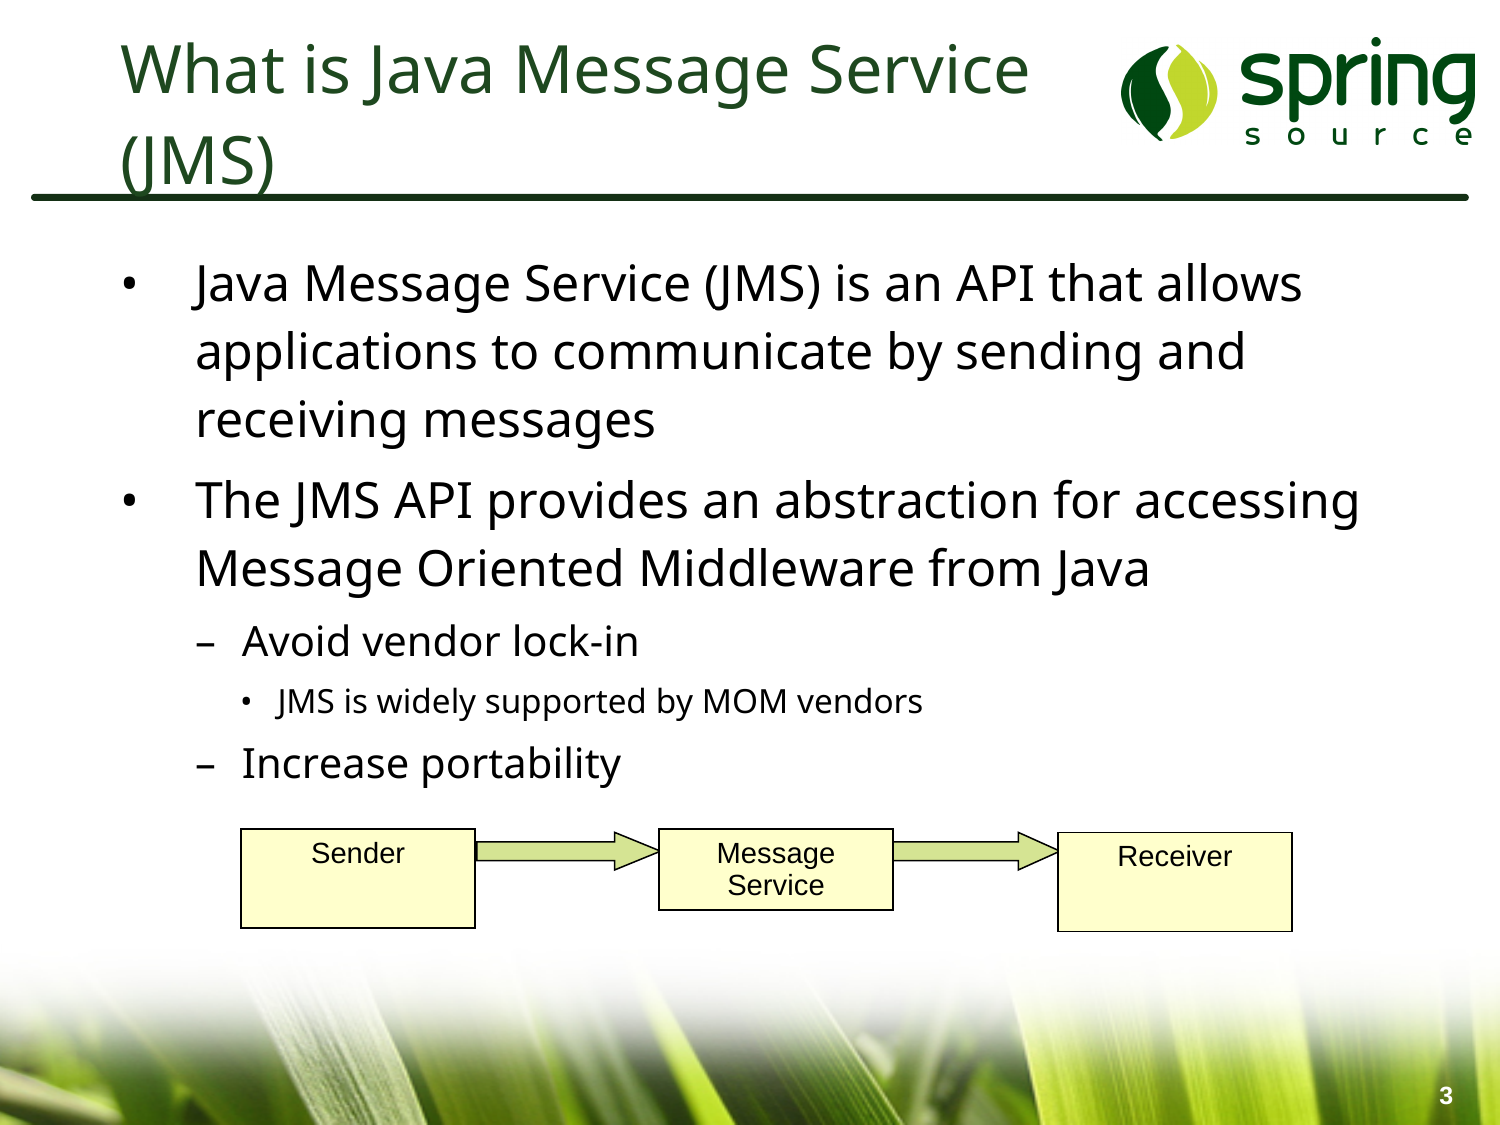

# What is Java Message Service (JMS)
Java Message Service (JMS) is an API that allows applications to communicate by sending and receiving messages
The JMS API provides an abstraction for accessing Message Oriented Middleware from Java
Avoid vendor lock-in
JMS is widely supported by MOM vendors
Increase portability
Sender
Message Service
Receiver